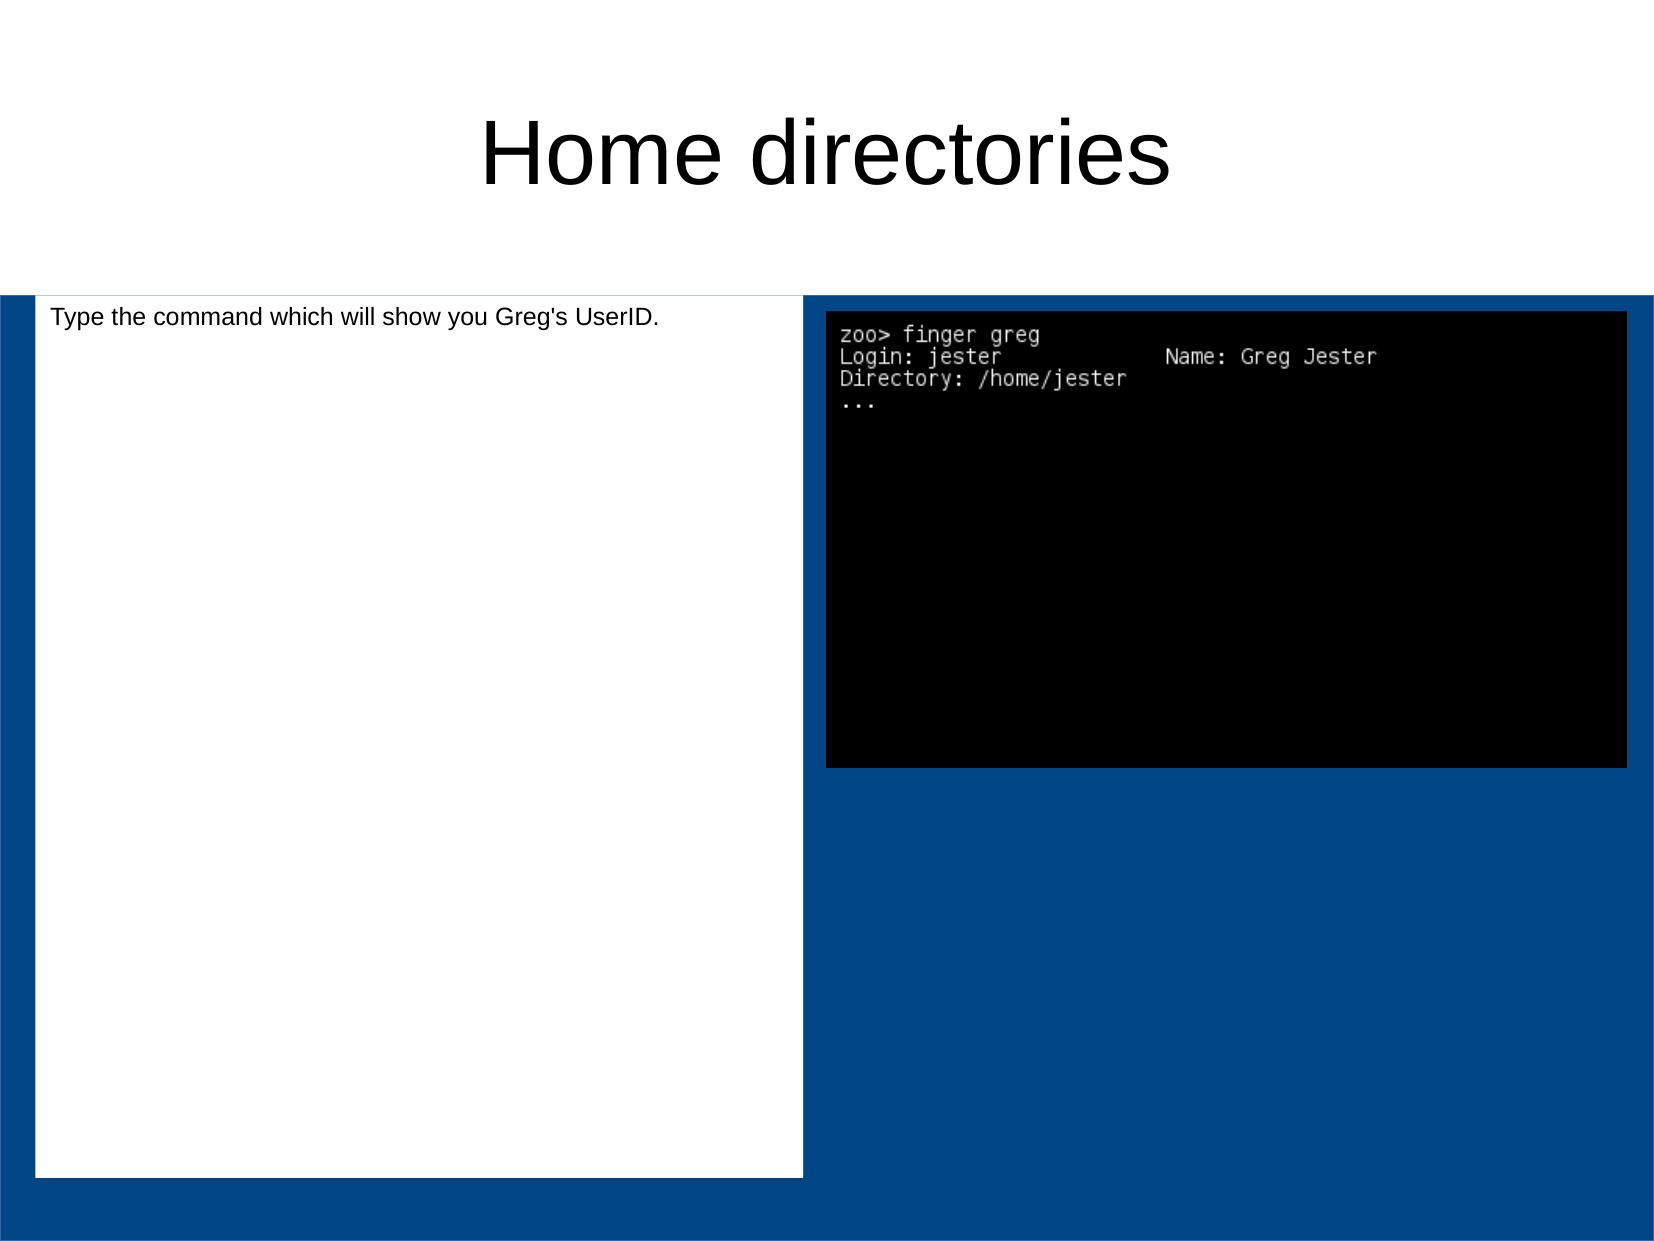

# Home directories
Type the command which will show you Greg's UserID.